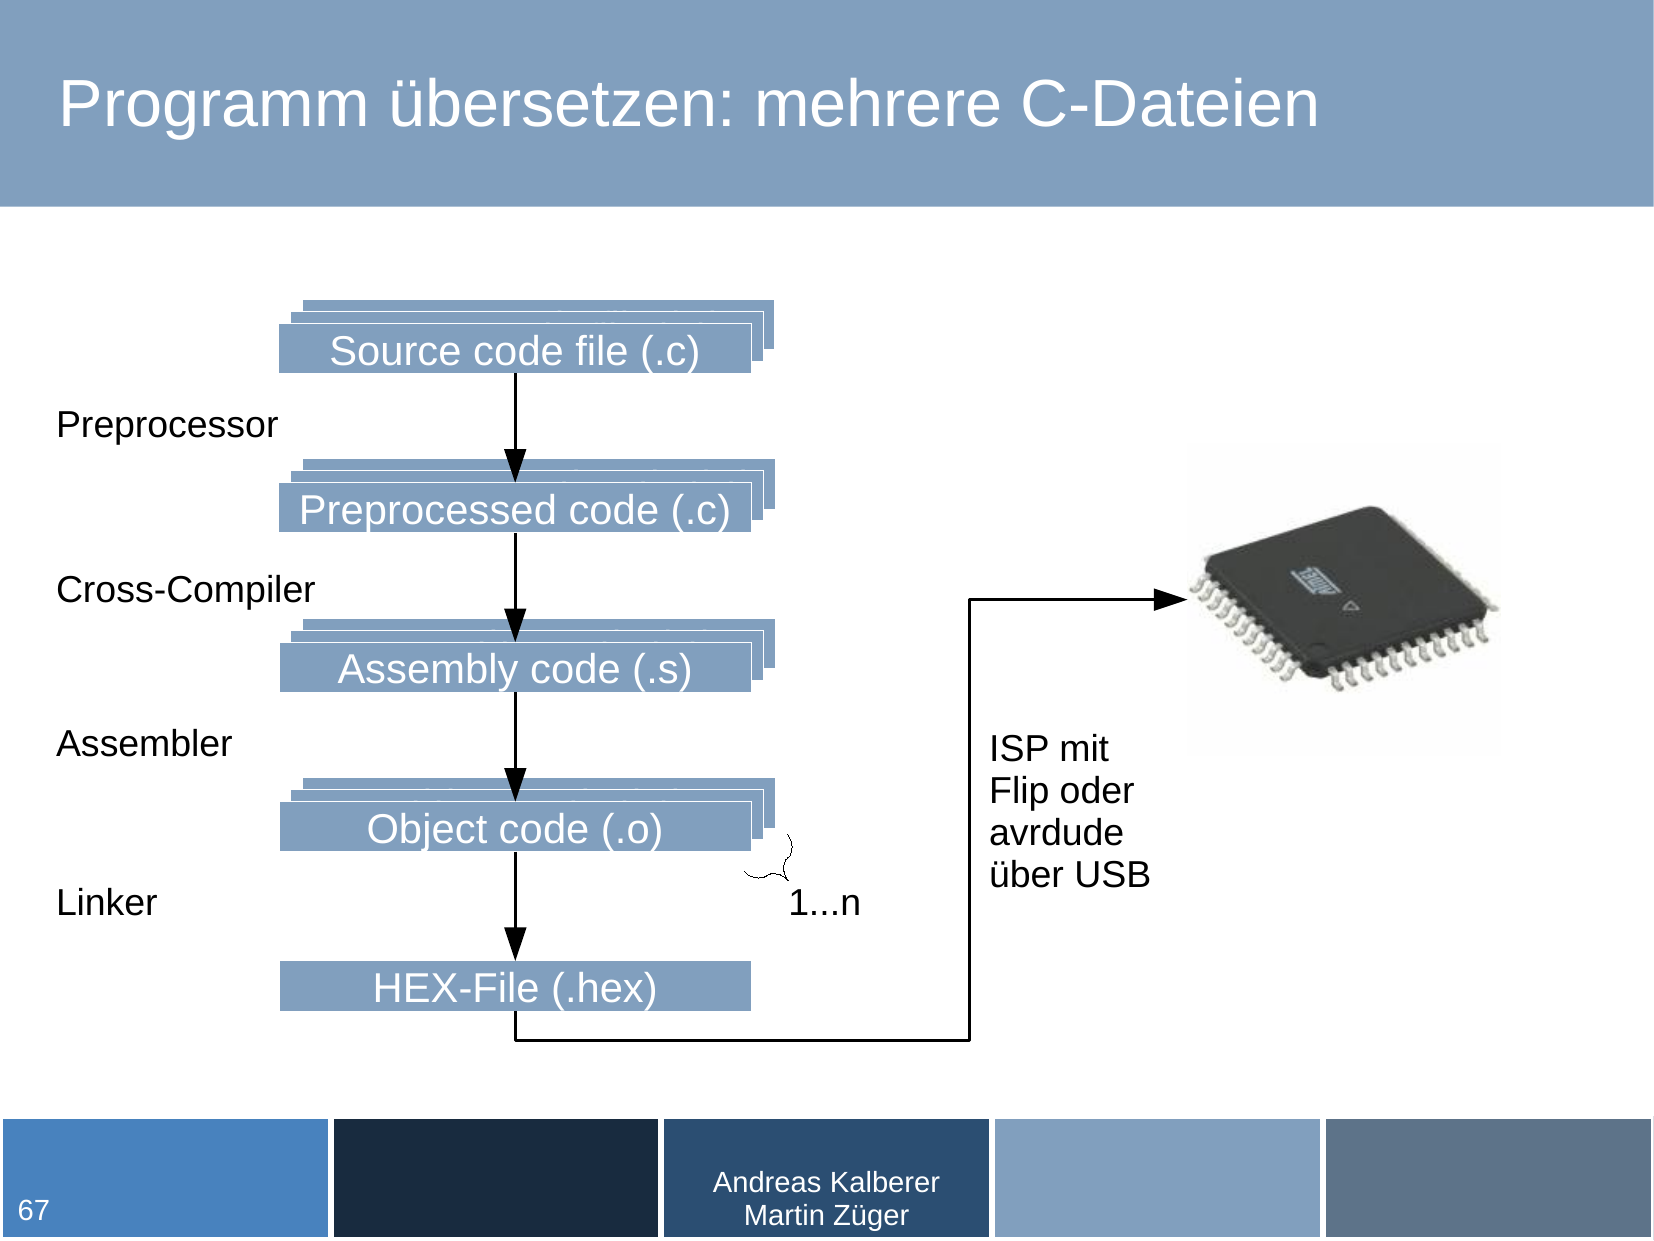

# Programm übersetzen: mehrere C-Dateien
Source code file (.c)
Source code file (.c)
Source code file (.c)
Preprocessor
Preprocessed code (.c)
Preprocessed code (.c)
Preprocessed code (.c)
Cross-Compiler
Assembly code (.s)
Assembly code (.s)
Assembly code (.s)
Assembler
ISP mit
Flip oder
avrdude
über USB
Object code (.o)
Object code (.o)
Object code (.o)
Linker
1...n
HEX-File (.hex)
LibreOffice Productivity Suite
67